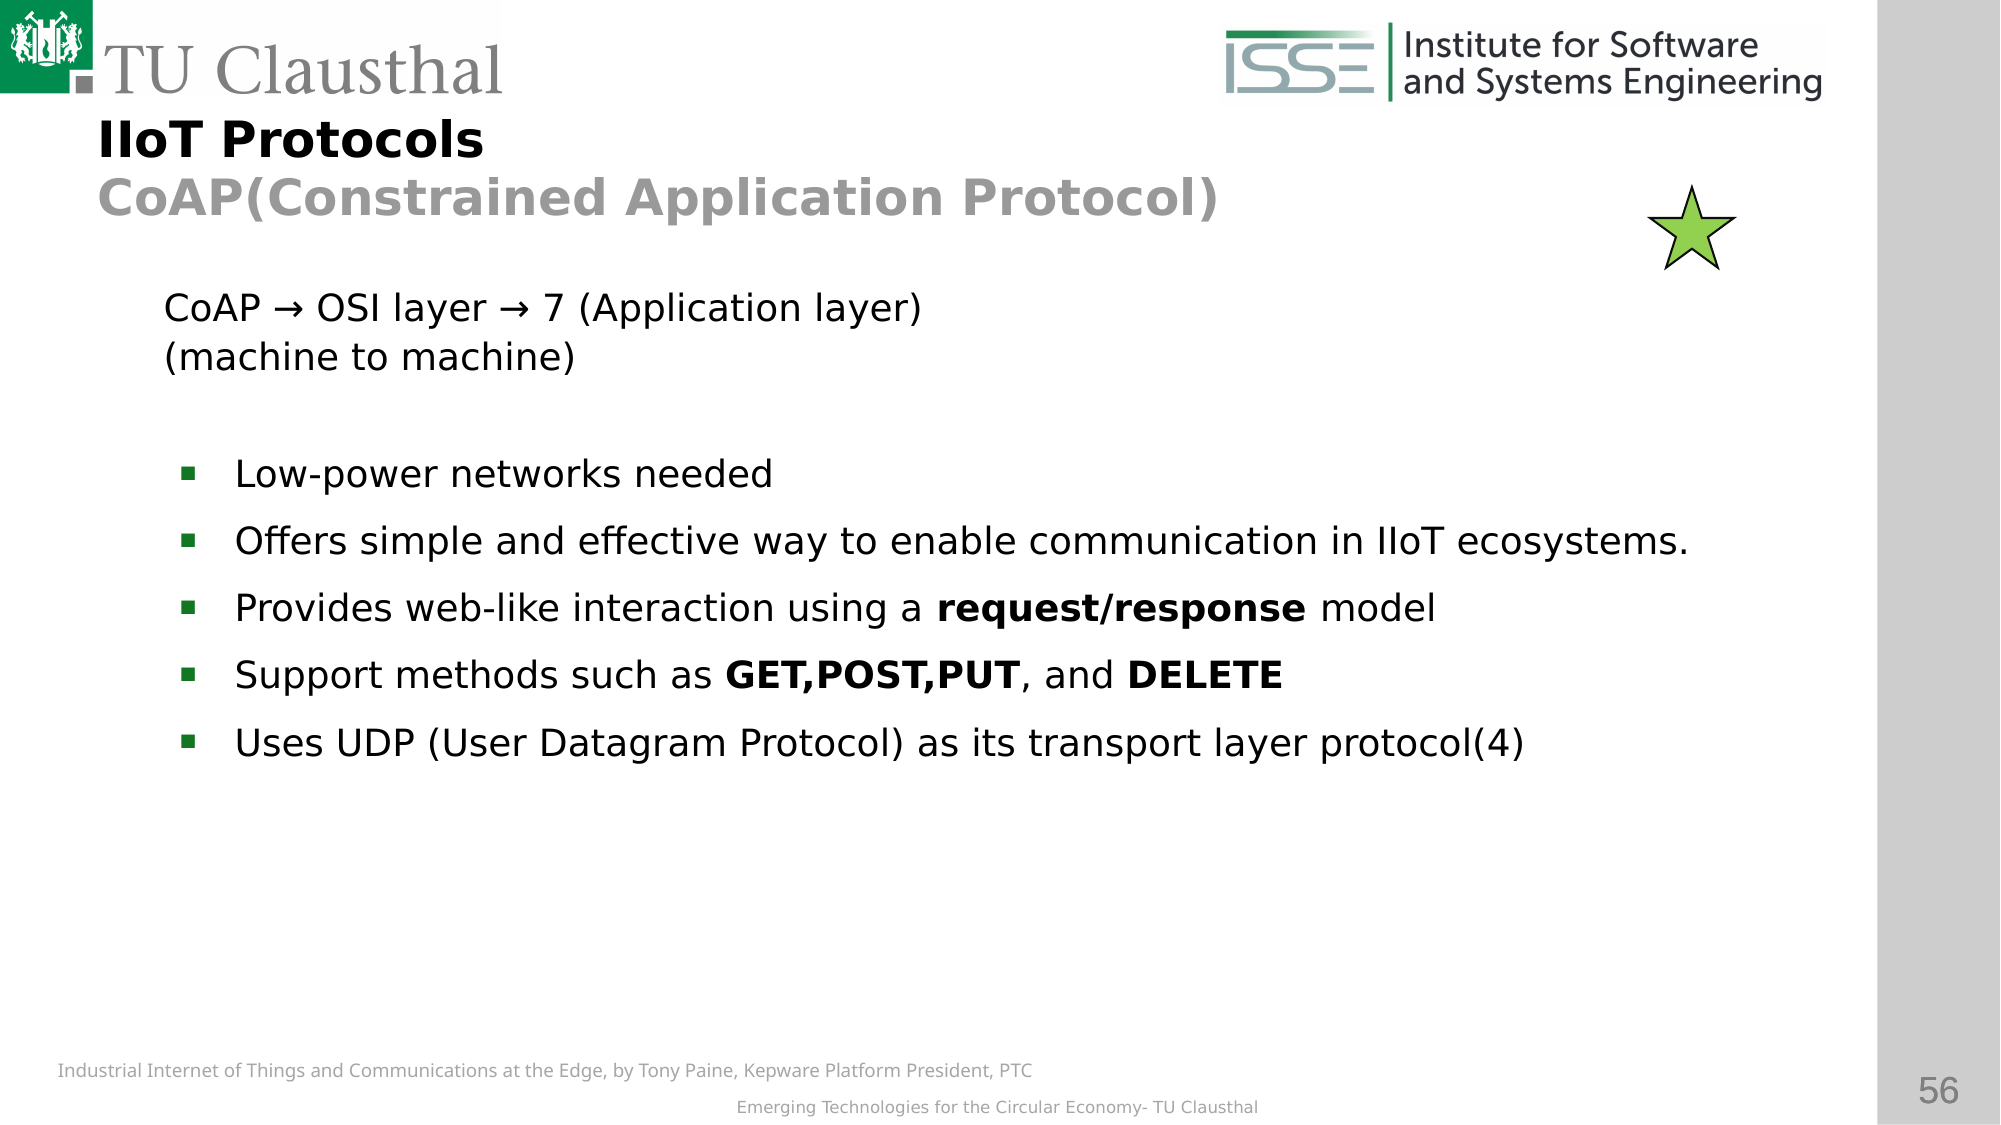

# IIoT Protocols CoAP(Constrained Application Protocol)
CoAP → OSI layer → 7 (Application layer)
(machine to machine)
Low-power networks needed
Offers simple and effective way to enable communication in IIoT ecosystems.
Provides web-like interaction using a request/response model
Support methods such as GET,POST,PUT, and DELETE
Uses UDP (User Datagram Protocol) as its transport layer protocol(4)
Industrial Internet of Things and Communications at the Edge, by Tony Paine, Kepware Platform President, PTC